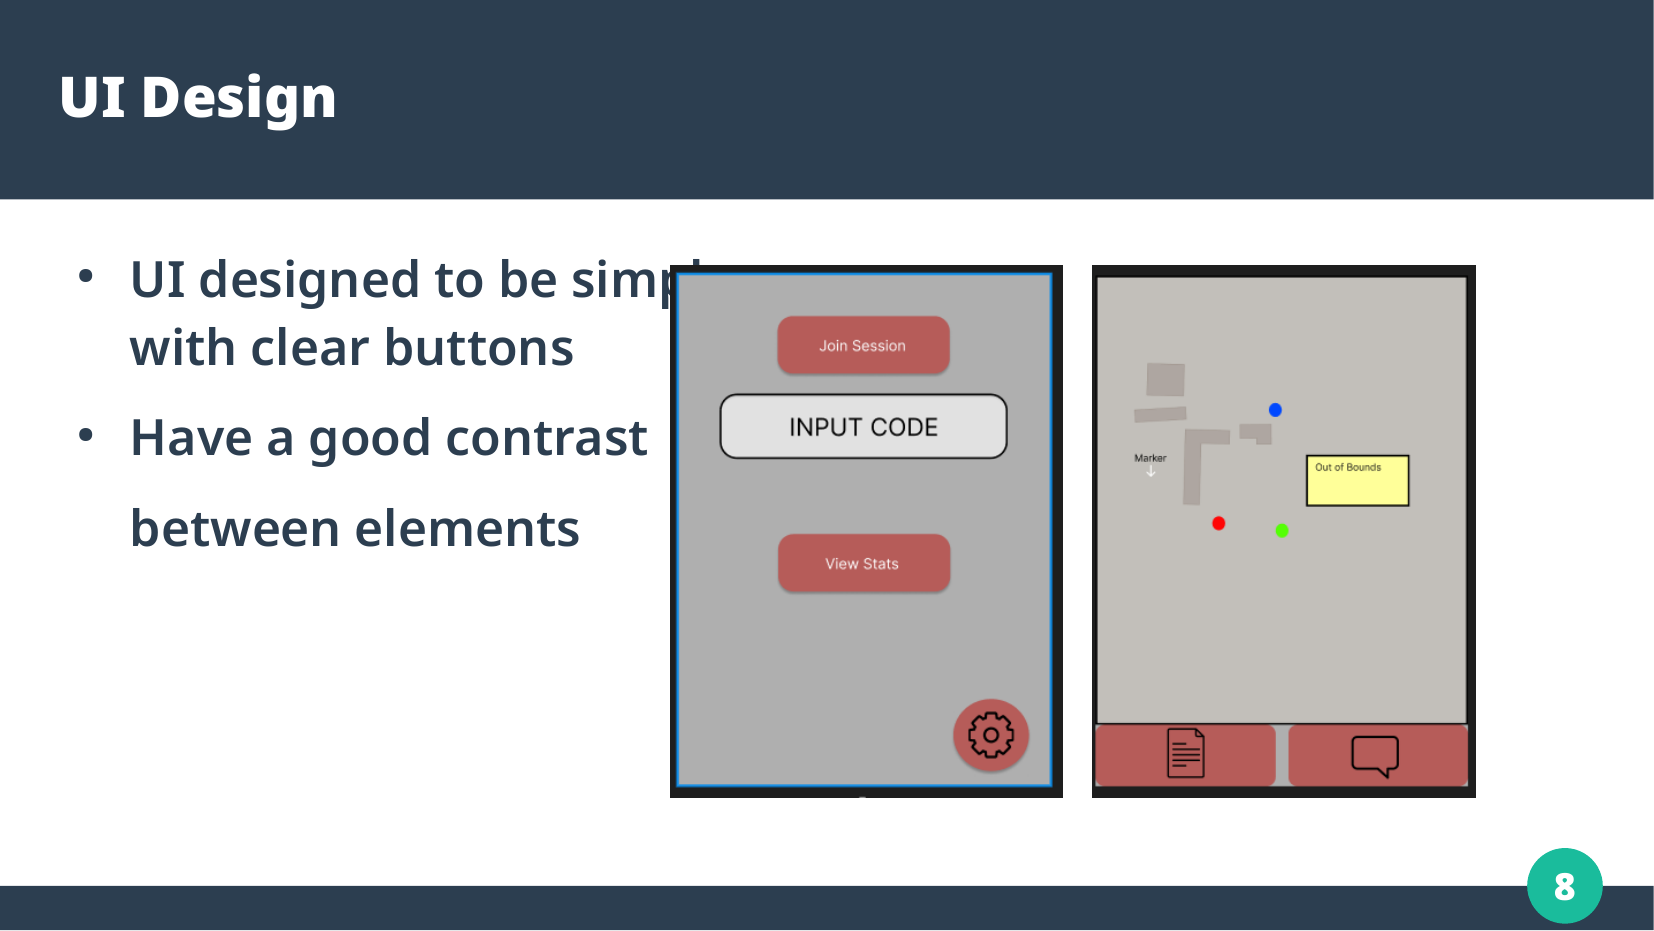

# UI Design
UI designed to be simple
with clear buttons
Have a good contrast
between elements